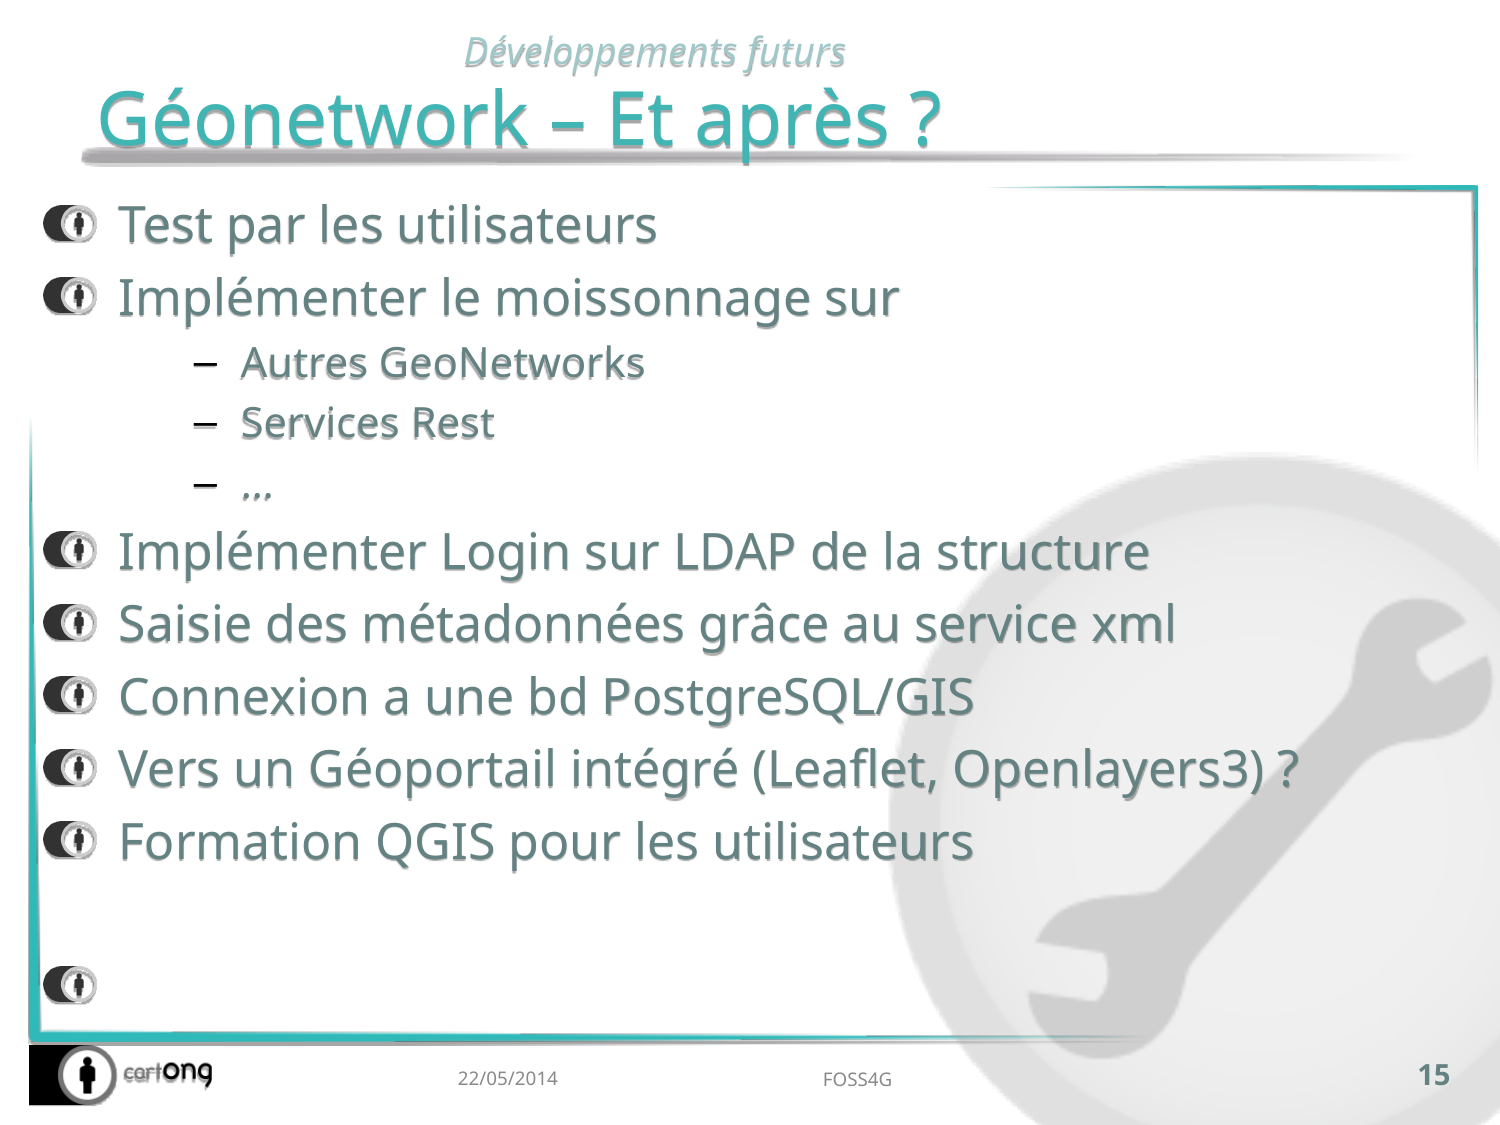

Développements futurs
# Géonetwork – Et après ?
Test par les utilisateurs
Implémenter le moissonnage sur
Autres GeoNetworks
Services Rest
…
Implémenter Login sur LDAP de la structure
Saisie des métadonnées grâce au service xml
Connexion a une bd PostgreSQL/GIS
Vers un Géoportail intégré (Leaflet, Openlayers3) ?
Formation QGIS pour les utilisateurs
22/05/2014
FOSS4G